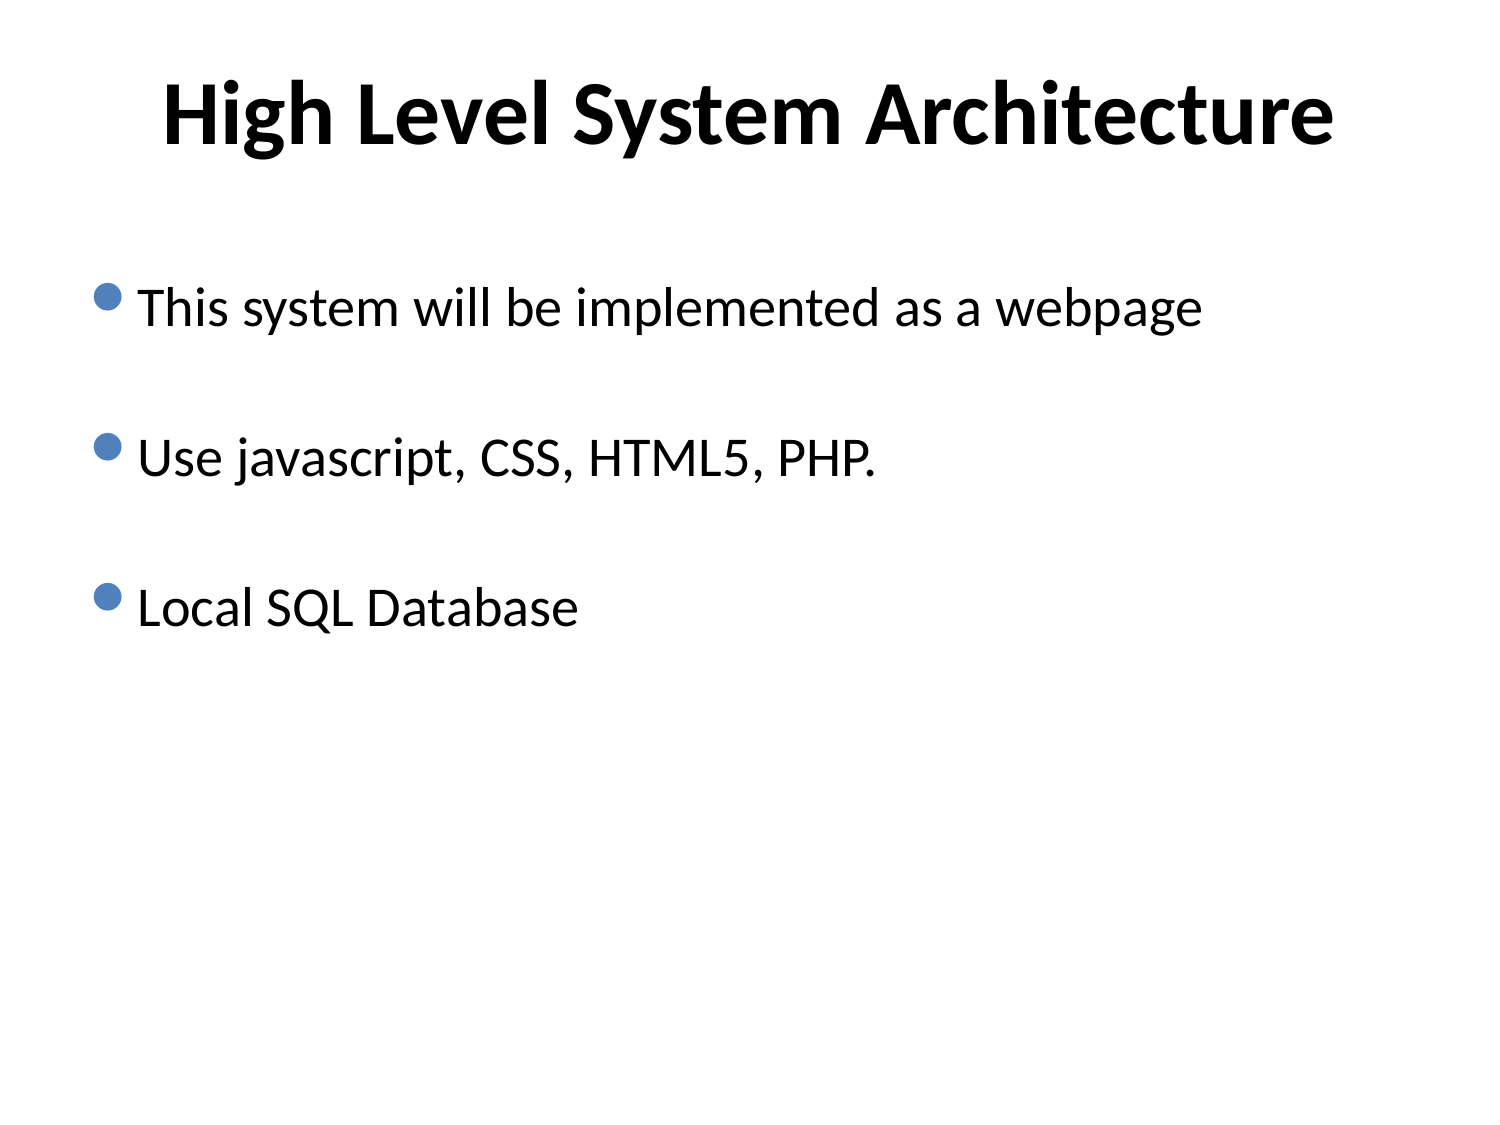

# High Level System Architecture
This system will be implemented as a webpage
Use javascript, CSS, HTML5, PHP.
Local SQL Database